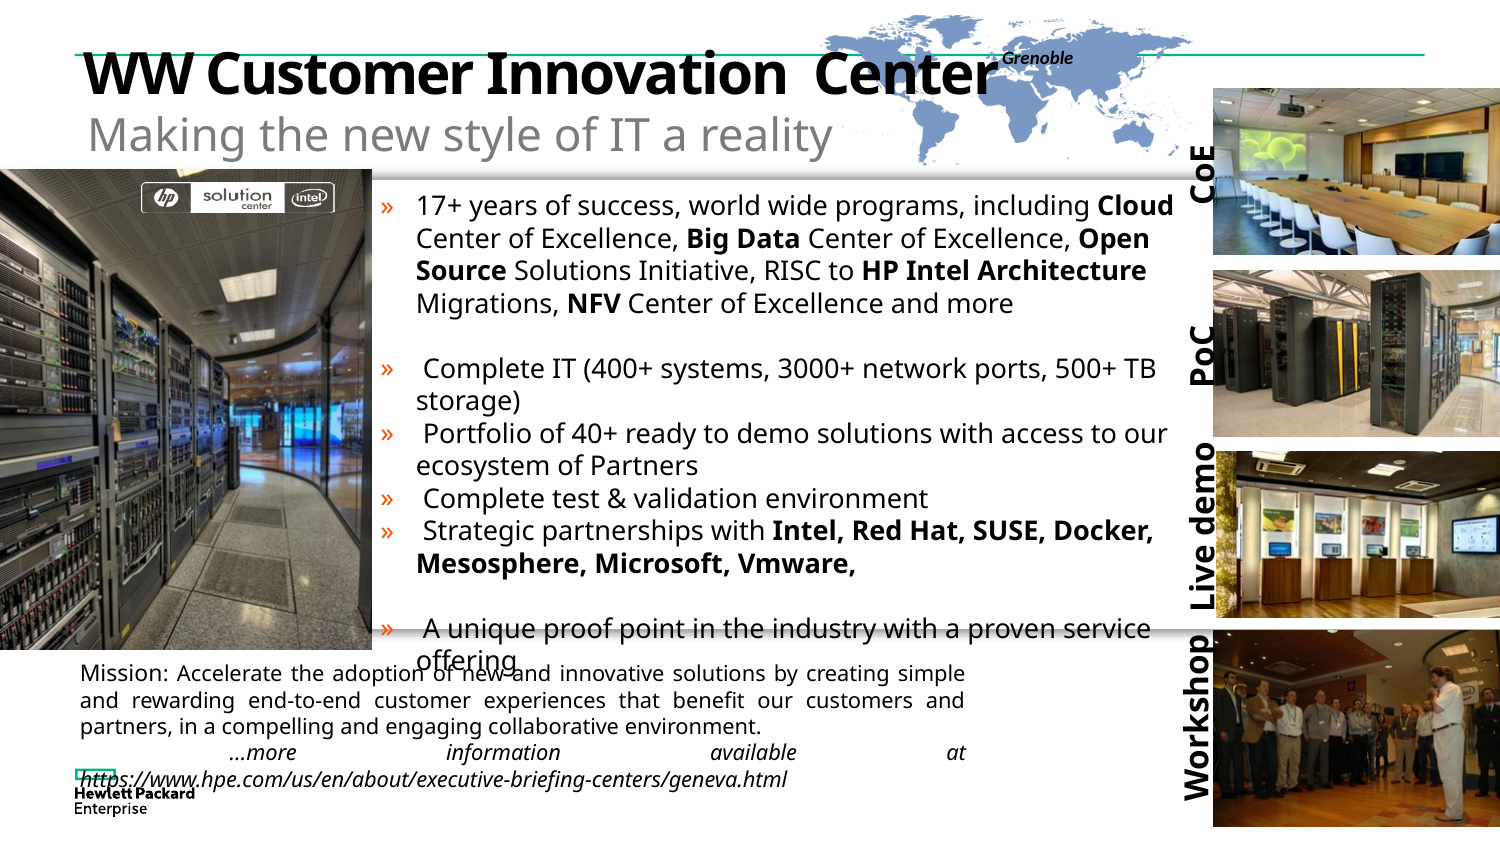

Grenoble
WW Customer Innovation Center
# Making the new style of IT a reality
CoE
17+ years of success, world wide programs, including Cloud Center of Excellence, Big Data Center of Excellence, Open Source Solutions Initiative, RISC to HP Intel Architecture Migrations, NFV Center of Excellence and more
 Complete IT (400+ systems, 3000+ network ports, 500+ TB storage)
 Portfolio of 40+ ready to demo solutions with access to our ecosystem of Partners
 Complete test & validation environment
 Strategic partnerships with Intel, Red Hat, SUSE, Docker, Mesosphere, Microsoft, Vmware,
 A unique proof point in the industry with a proven service offering
PoC
Live demo
Mission: Accelerate the adoption of new and innovative solutions by creating simple and rewarding end-to-end customer experiences that benefit our customers and partners, in a compelling and engaging collaborative environment.
 …more information available at https://www.hpe.com/us/en/about/executive-briefing-centers/geneva.html
Workshop